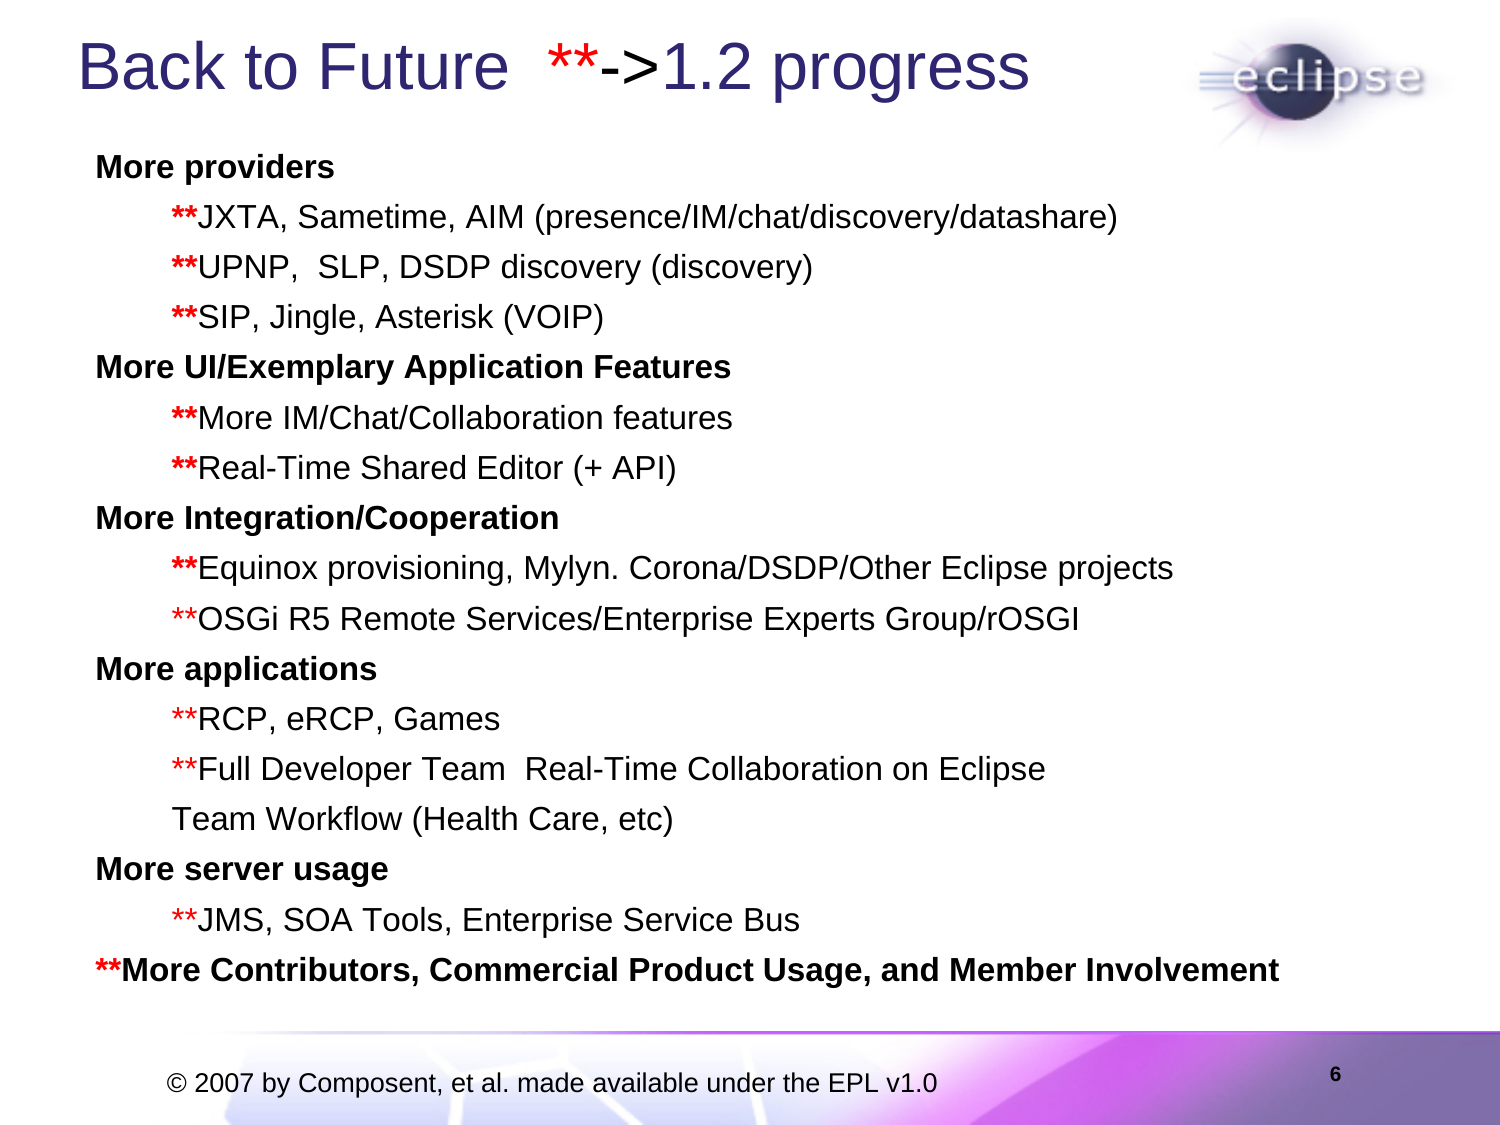

# Back to Future **->1.2 progress
More providers
**JXTA, Sametime, AIM (presence/IM/chat/discovery/datashare)
**UPNP, SLP, DSDP discovery (discovery)
**SIP, Jingle, Asterisk (VOIP)
More UI/Exemplary Application Features
**More IM/Chat/Collaboration features
**Real-Time Shared Editor (+ API)
More Integration/Cooperation
**Equinox provisioning, Mylyn. Corona/DSDP/Other Eclipse projects
**OSGi R5 Remote Services/Enterprise Experts Group/rOSGI
More applications
**RCP, eRCP, Games
**Full Developer Team Real-Time Collaboration on Eclipse
Team Workflow (Health Care, etc)
More server usage
**JMS, SOA Tools, Enterprise Service Bus
**More Contributors, Commercial Product Usage, and Member Involvement
6